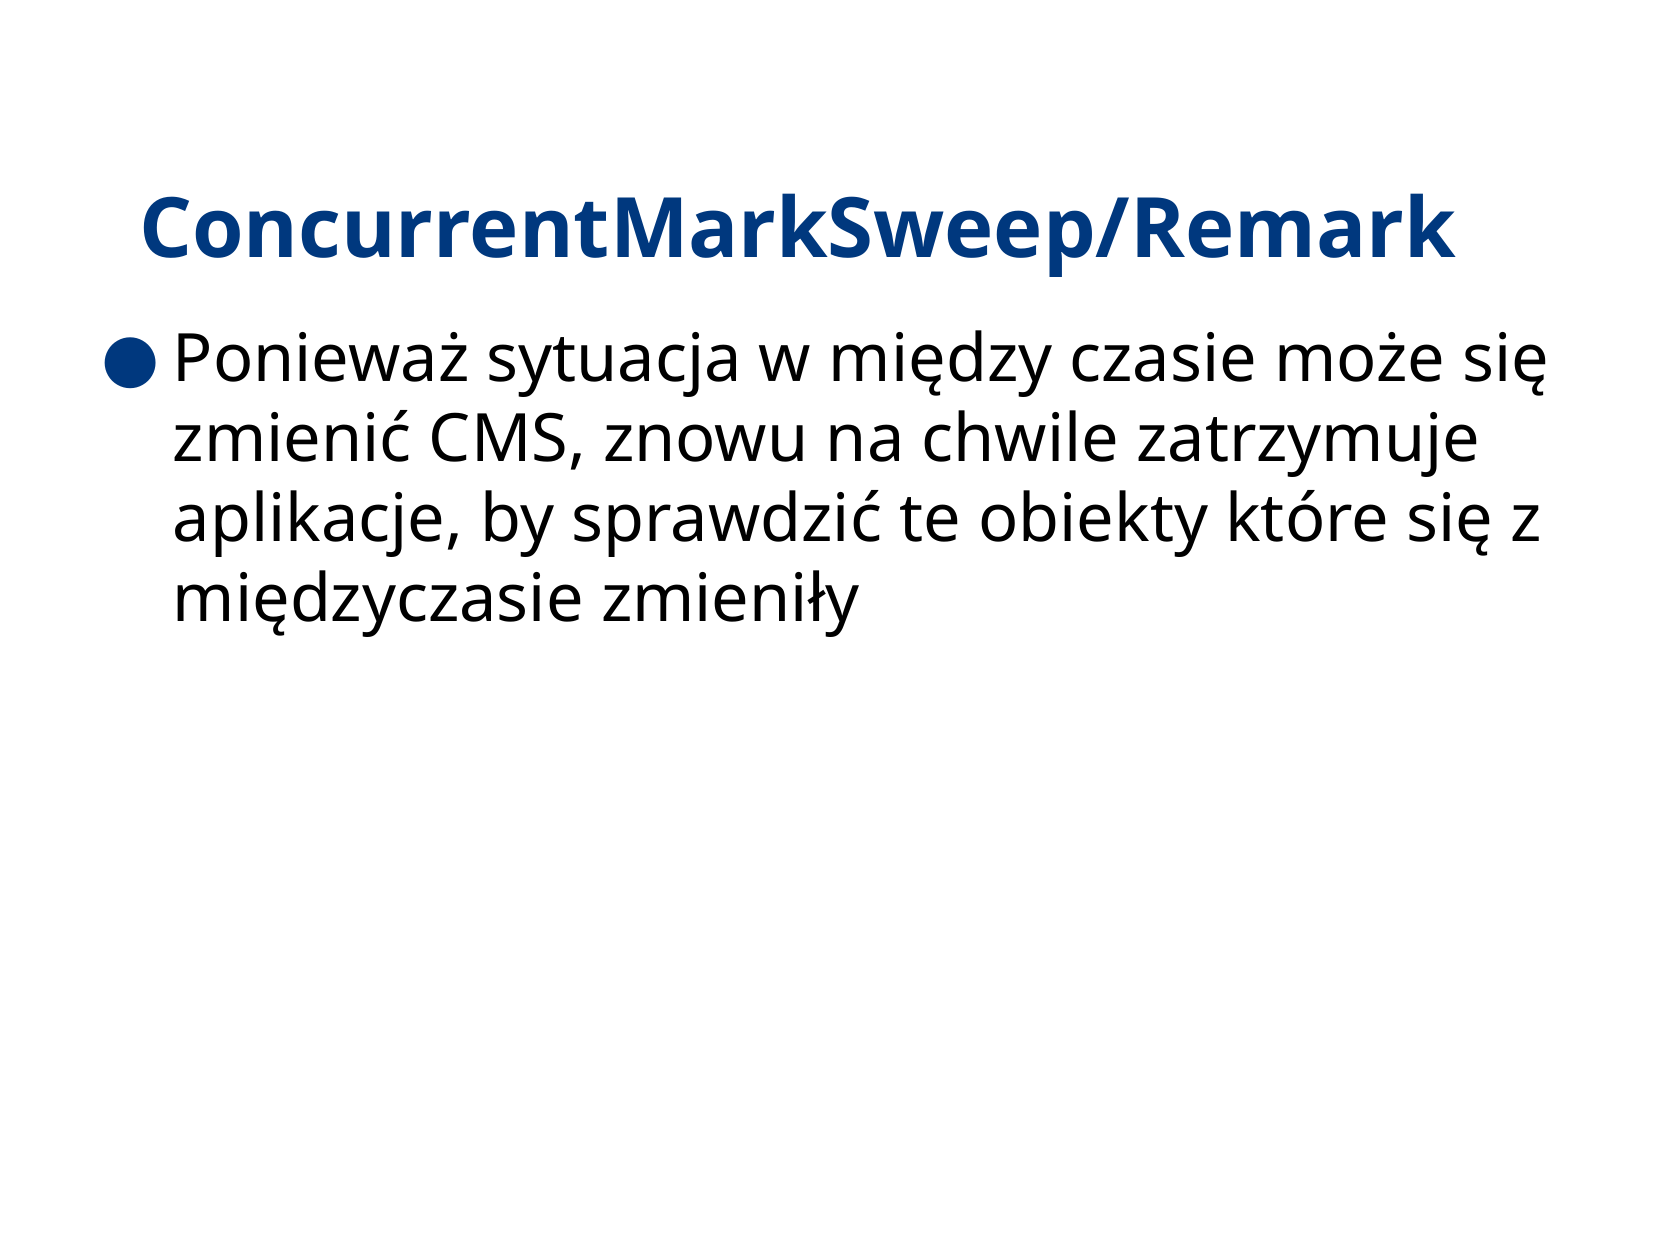

ConcurrentMarkSweep/Remark
# Ponieważ sytuacja w między czasie może się zmienić CMS, znowu na chwile zatrzymuje aplikacje, by sprawdzić te obiekty które się z międzyczasie zmieniły